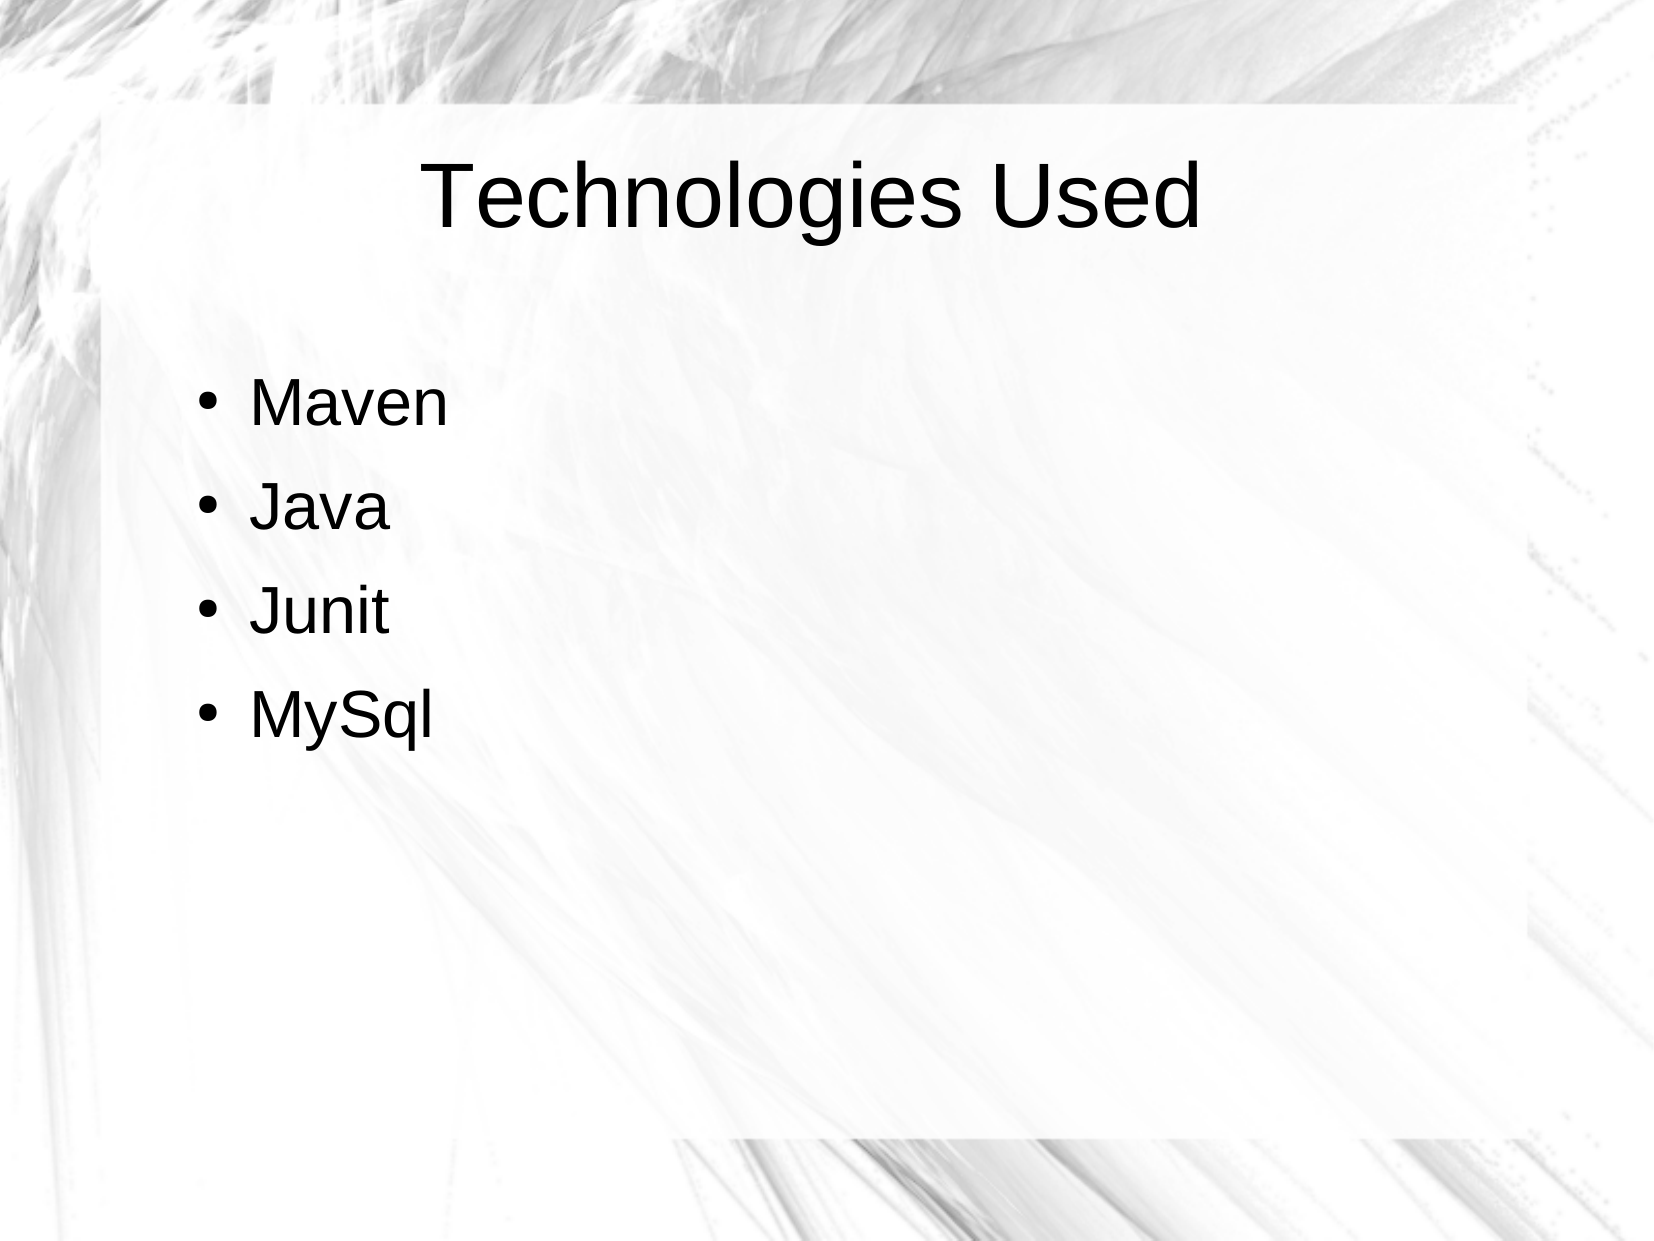

# Technologies Used
Maven
Java
Junit
MySql